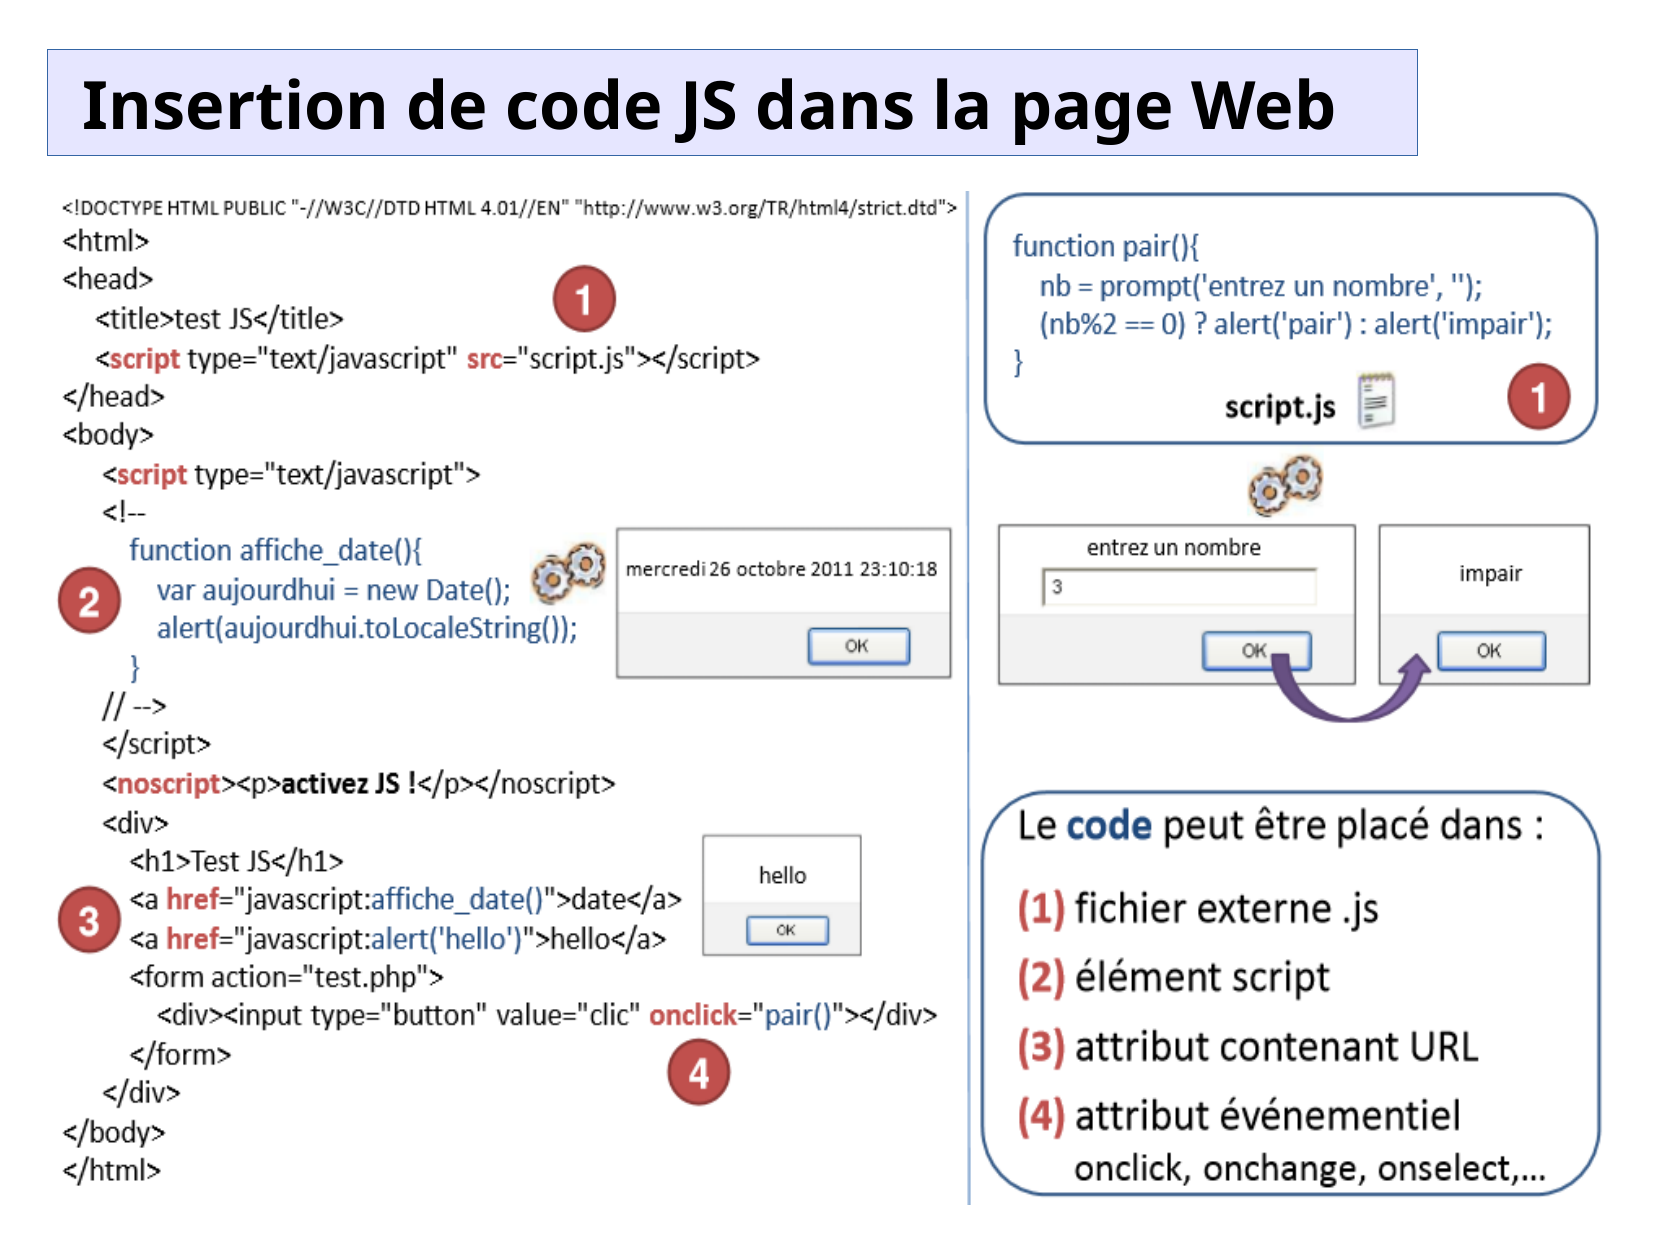

# Insertion de code JS dans la page Web